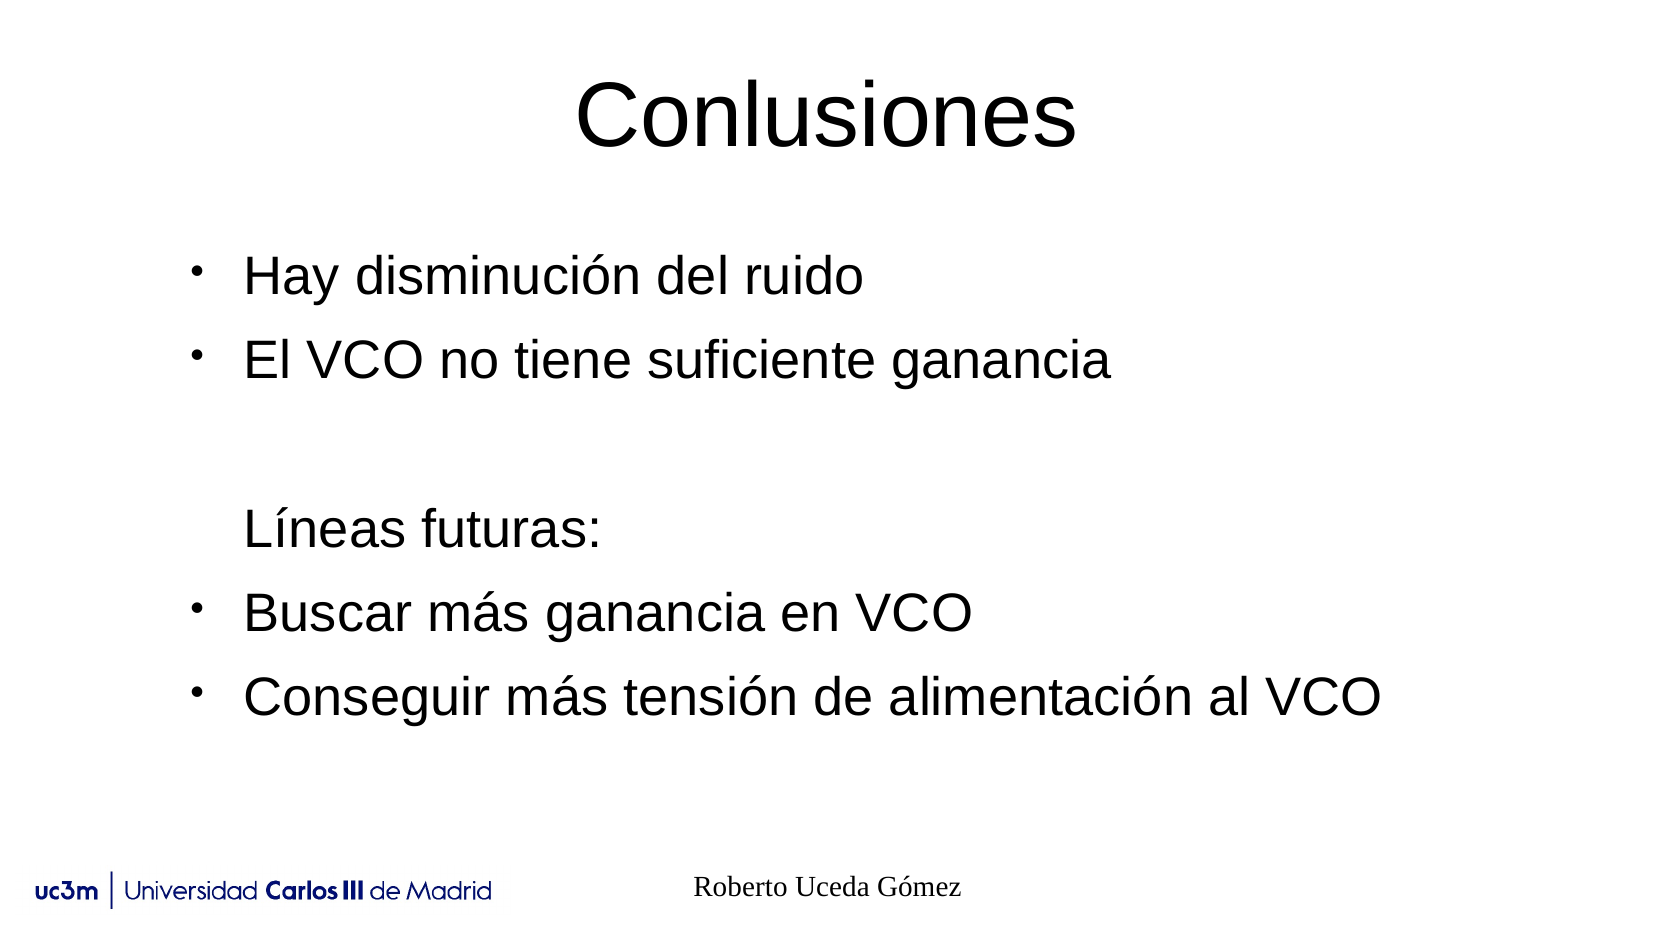

# Conlusiones
Hay disminución del ruido
El VCO no tiene suficiente ganancia
Líneas futuras:
Buscar más ganancia en VCO
Conseguir más tensión de alimentación al VCO